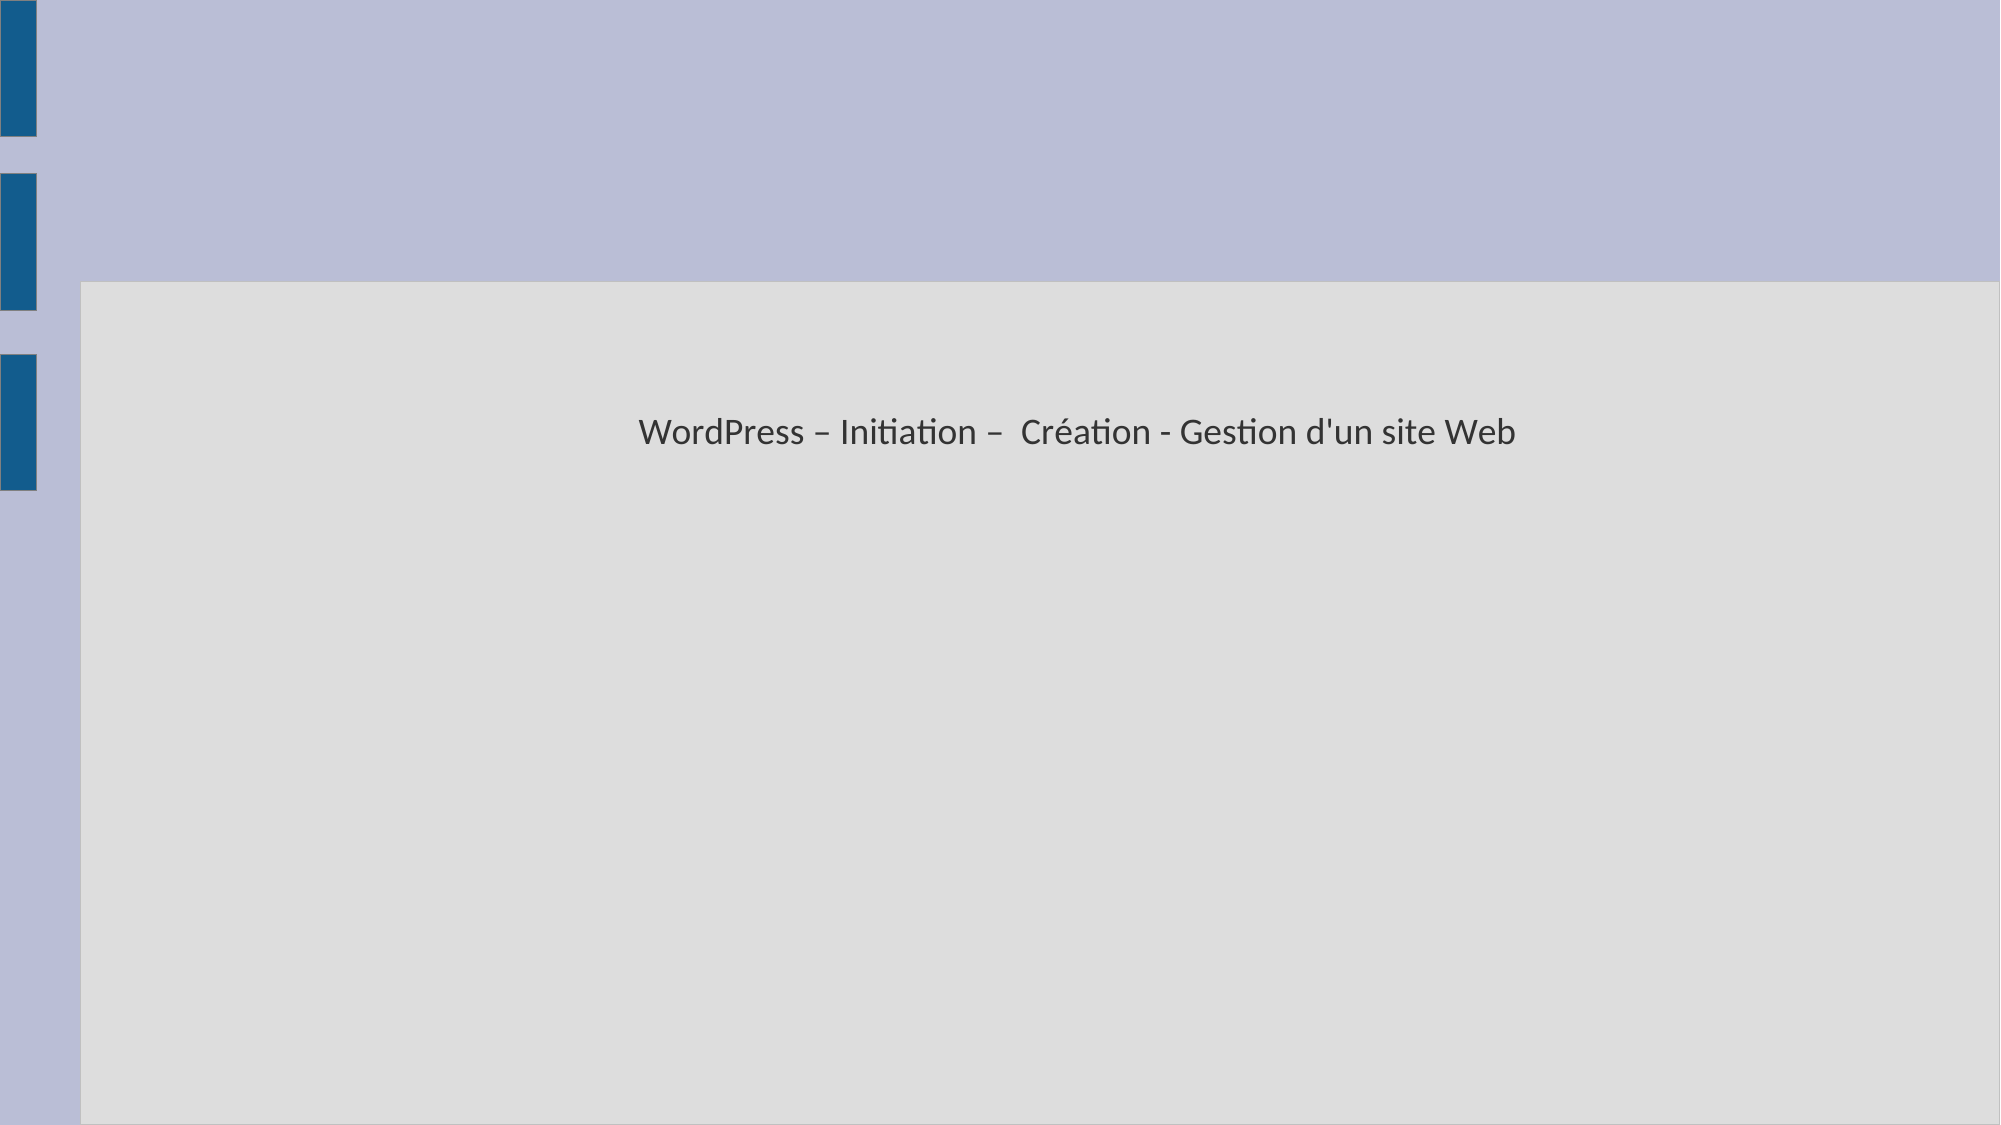

# WordPress – Initiation – Création - Gestion d'un site Web